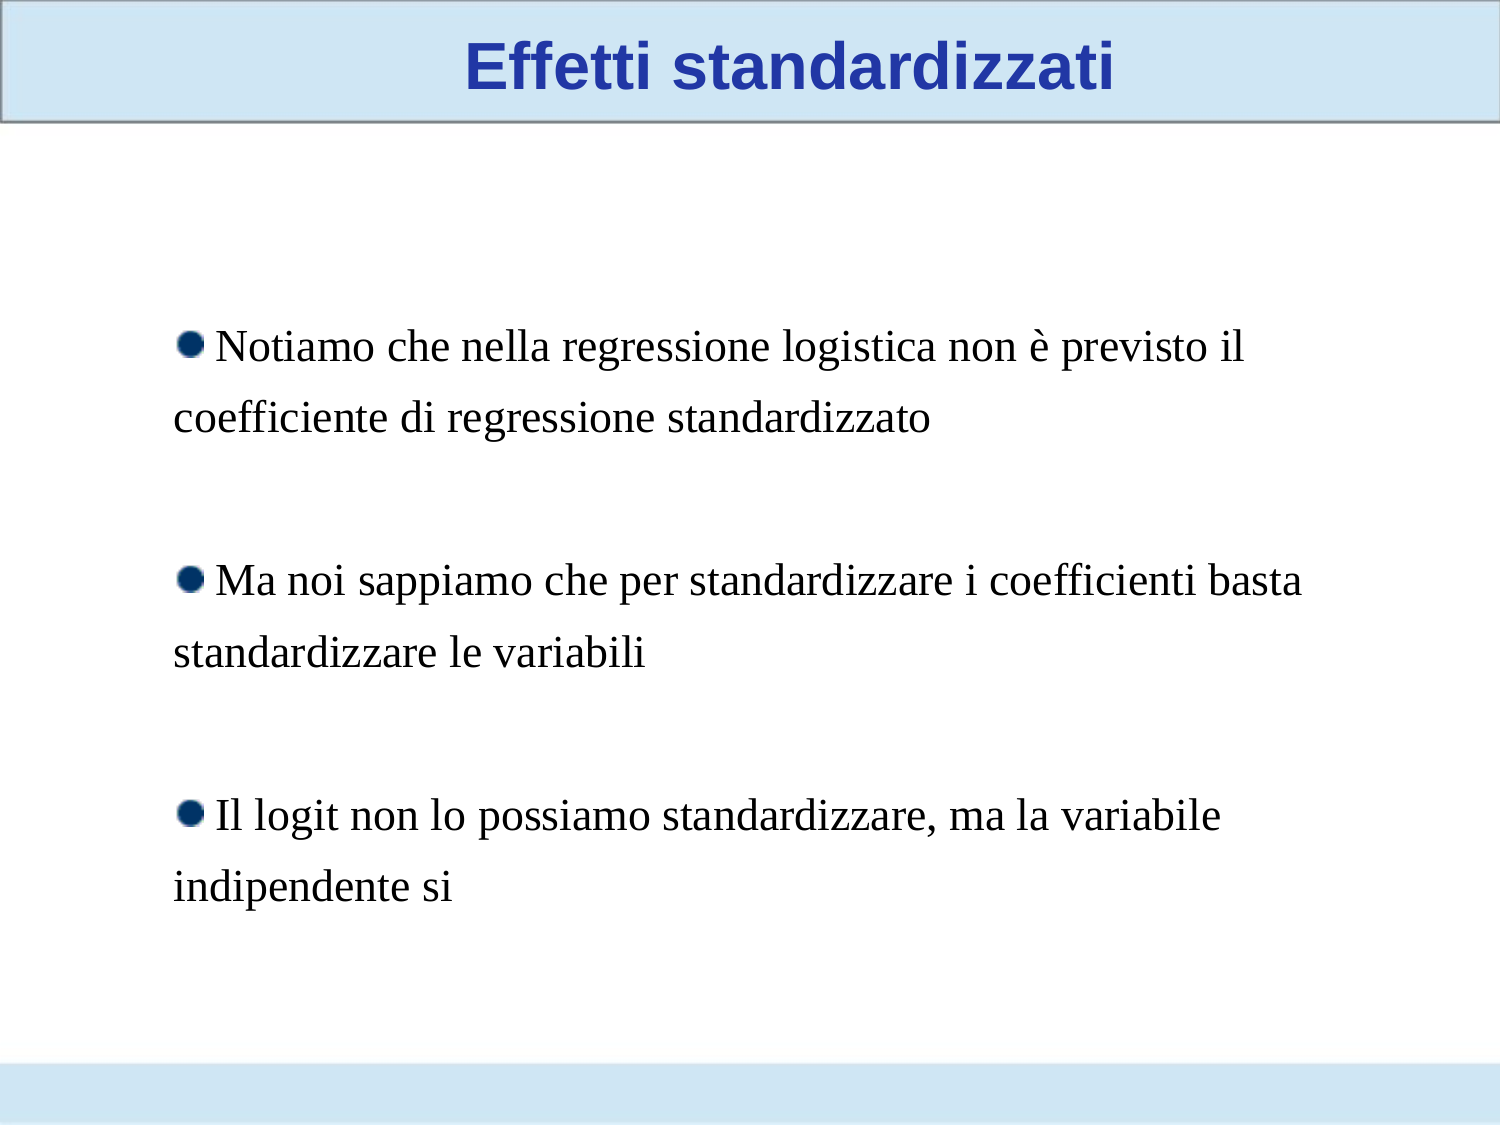

# Effetti standardizzati
 Notiamo che nella regressione logistica non è previsto il coefficiente di regressione standardizzato
 Ma noi sappiamo che per standardizzare i coefficienti basta standardizzare le variabili
 Il logit non lo possiamo standardizzare, ma la variabile indipendente si